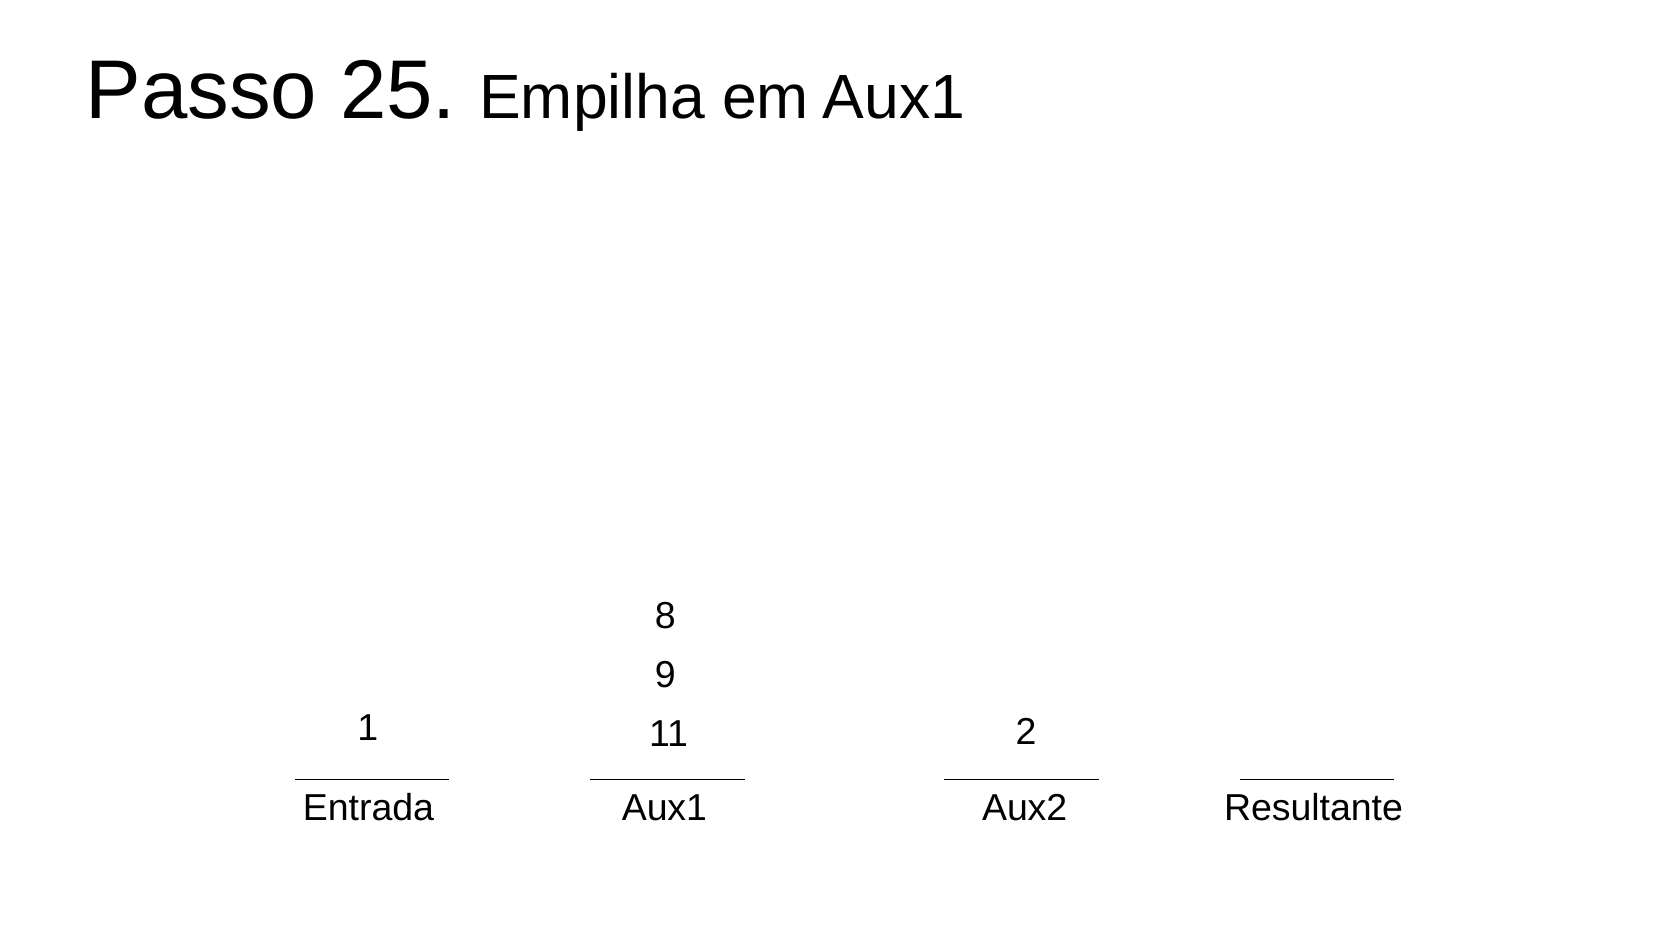

Passo 25. Empilha em Aux1
8
9
1
2
11
Entrada
Aux1
Aux2
Resultante